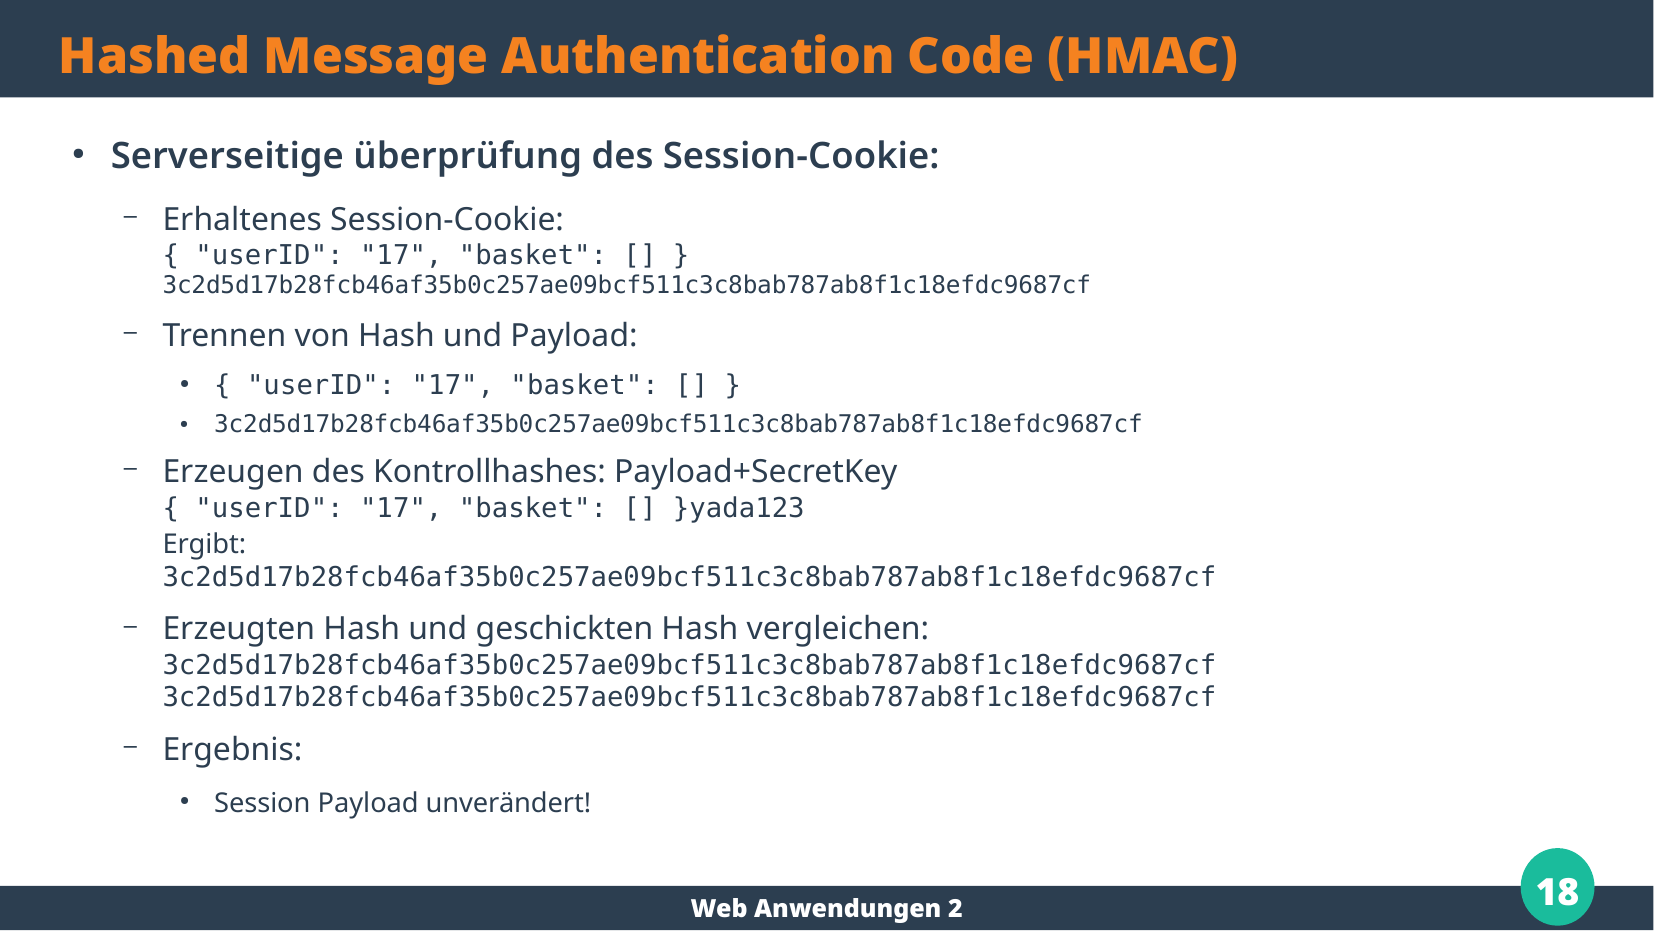

# Hashed Message Authentication Code (HMAC)
Serverseitige überprüfung des Session-Cookie:
Erhaltenes Session-Cookie:
{ "userID": "17", "basket": [] }
3c2d5d17b28fcb46af35b0c257ae09bcf511c3c8bab787ab8f1c18efdc9687cf
Trennen von Hash und Payload:
{ "userID": "17", "basket": [] }
3c2d5d17b28fcb46af35b0c257ae09bcf511c3c8bab787ab8f1c18efdc9687cf
Erzeugen des Kontrollhashes: Payload+SecretKey
{ "userID": "17", "basket": [] }yada123
Ergibt:
3c2d5d17b28fcb46af35b0c257ae09bcf511c3c8bab787ab8f1c18efdc9687cf
Erzeugten Hash und geschickten Hash vergleichen:
3c2d5d17b28fcb46af35b0c257ae09bcf511c3c8bab787ab8f1c18efdc9687cf
3c2d5d17b28fcb46af35b0c257ae09bcf511c3c8bab787ab8f1c18efdc9687cf
Ergebnis:
Session Payload unverändert!
18